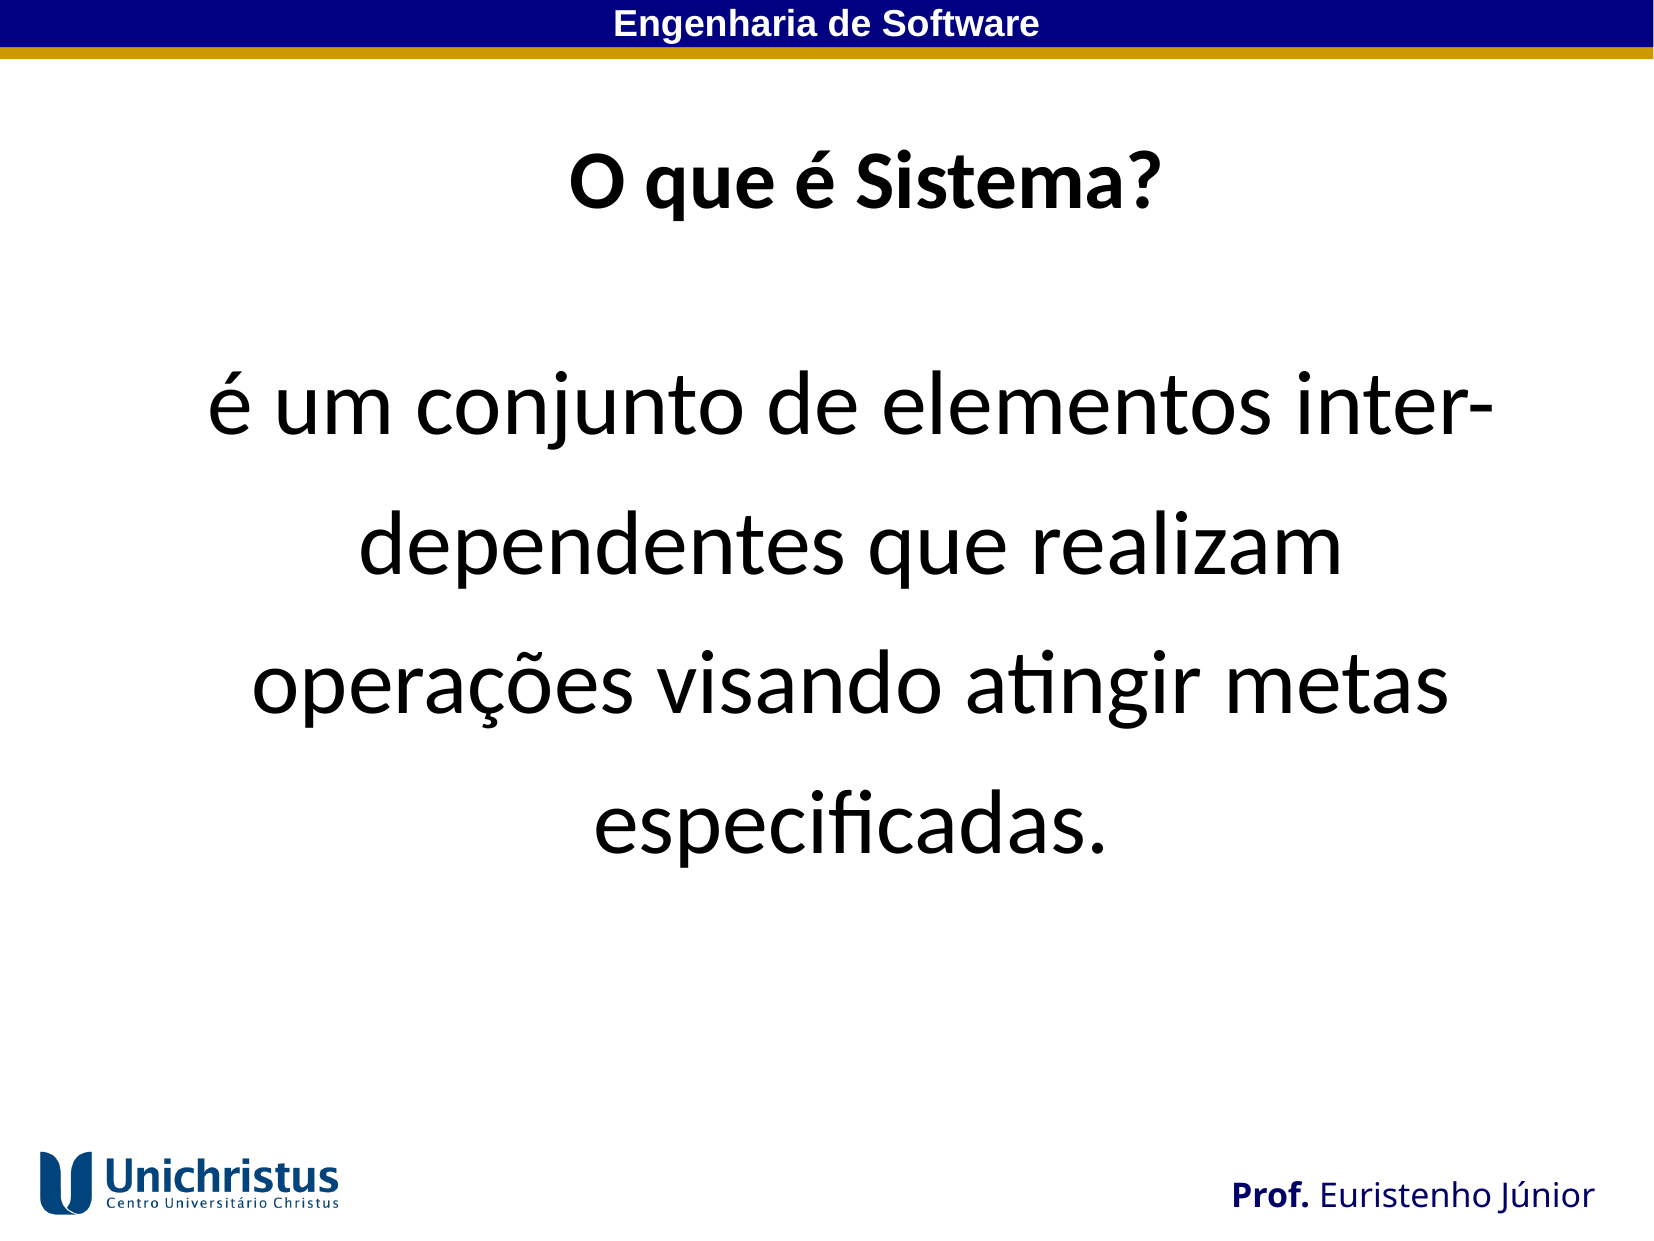

Engenharia de Software
# O que é Sistema?
é um conjunto de elementos inter-
dependentes que realizam
operações visando atingir metas
especificadas.
Prof. Euristenho Júnior